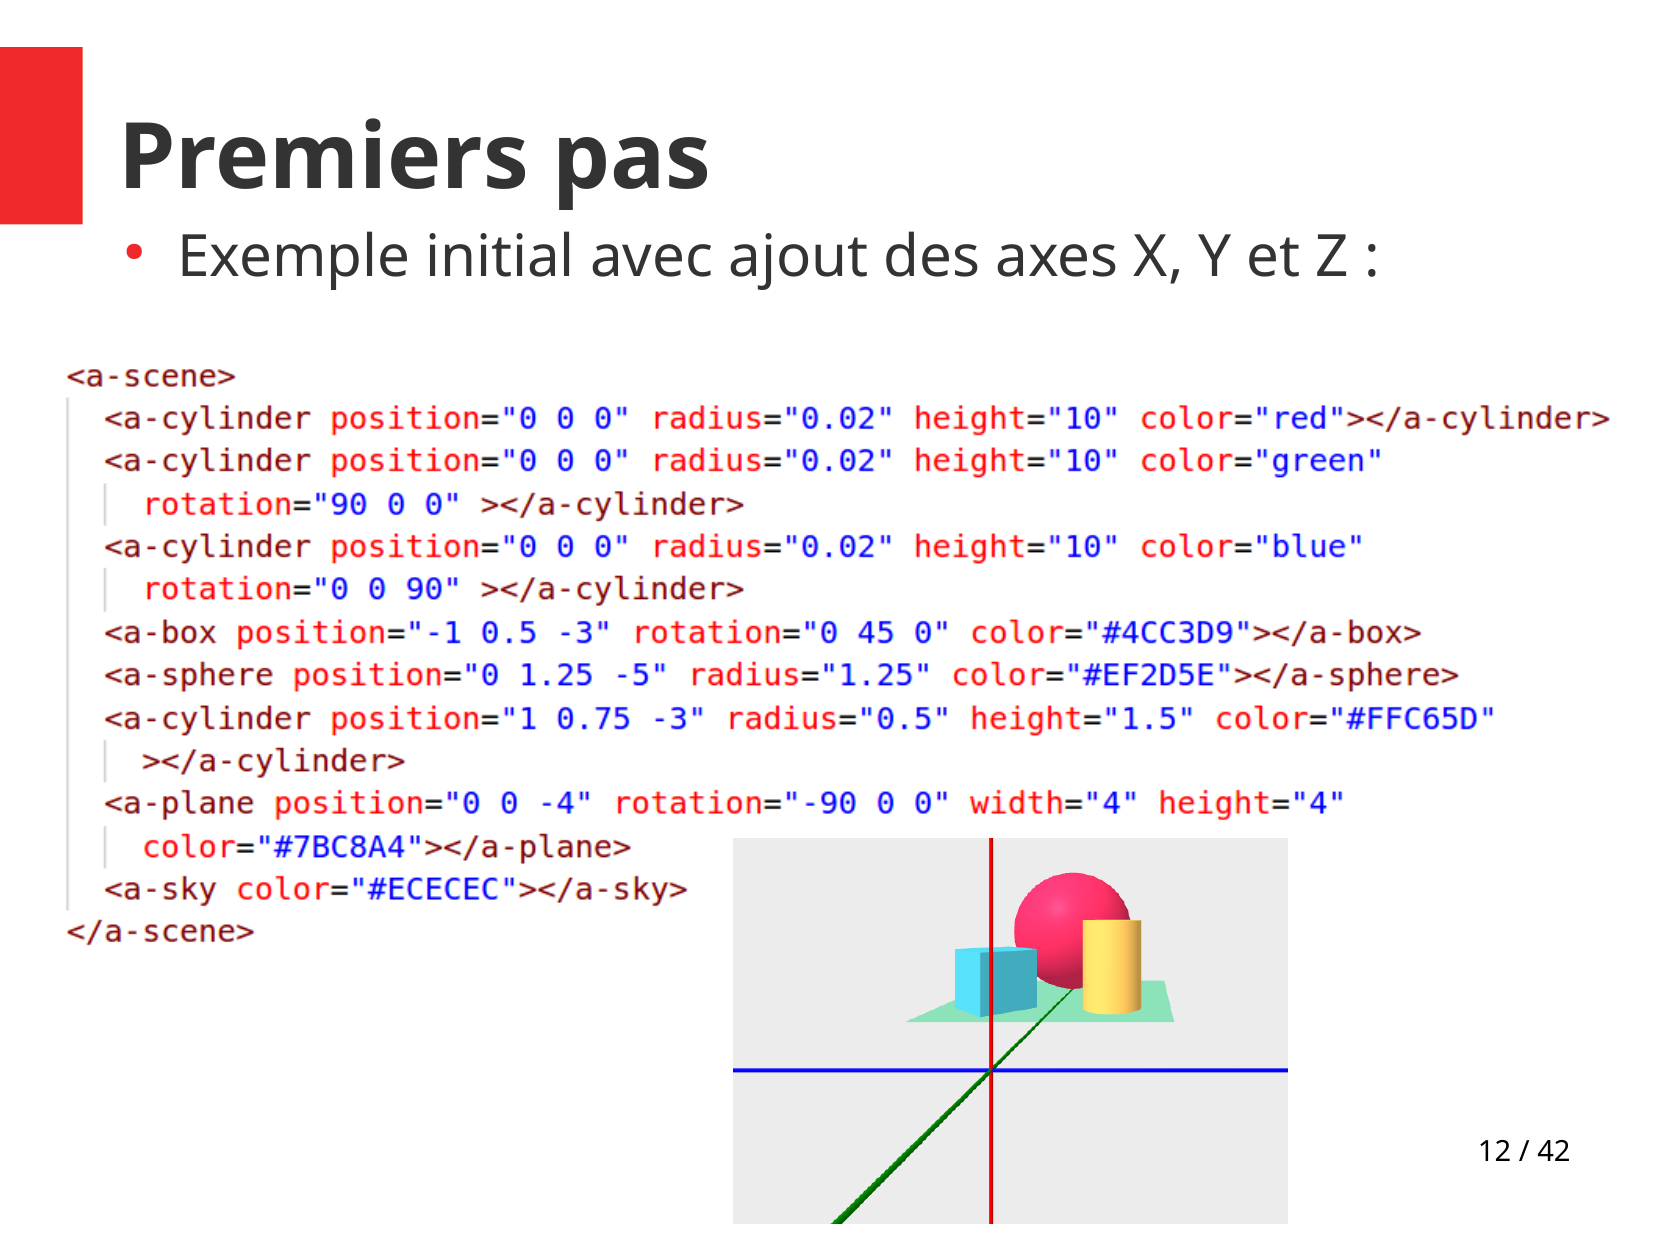

# Premiers pas
Exemple initial avec ajout des axes X, Y et Z :
12